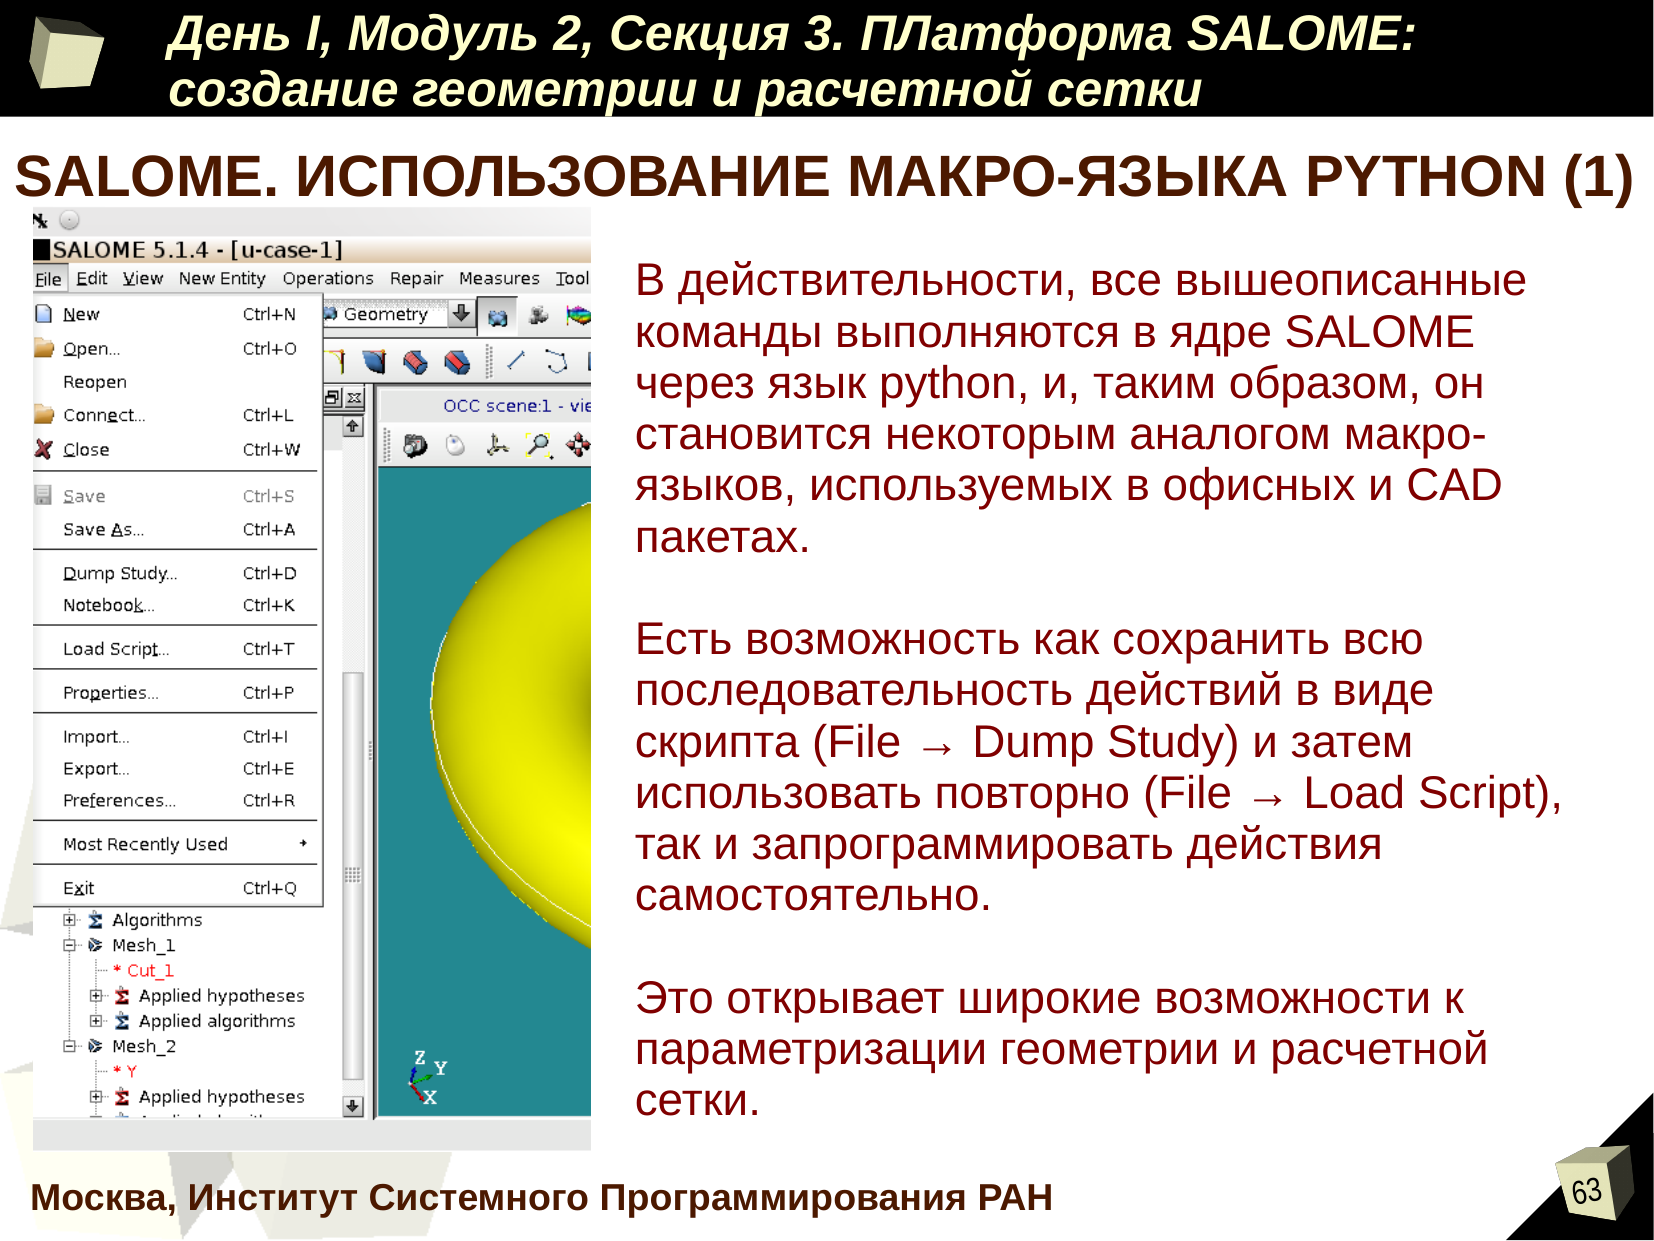

SALOME. ИСПОЛЬЗОВАНИЕ МАКРО-ЯЗЫКА PYTHON (1)
В действительности, все вышеописанные команды выполняются в ядре SALOME через язык python, и, таким образом, он становится некоторым аналогом макро-языков, используемых в офисных и CAD пакетах.
Есть возможность как сохранить всю последовательность действий в виде скрипта (File → Dump Study) и затем использовать повторно (File → Load Script), так и запрограммировать действия самостоятельно.
Это открывает широкие возможности к параметризации геометрии и расчетной сетки.